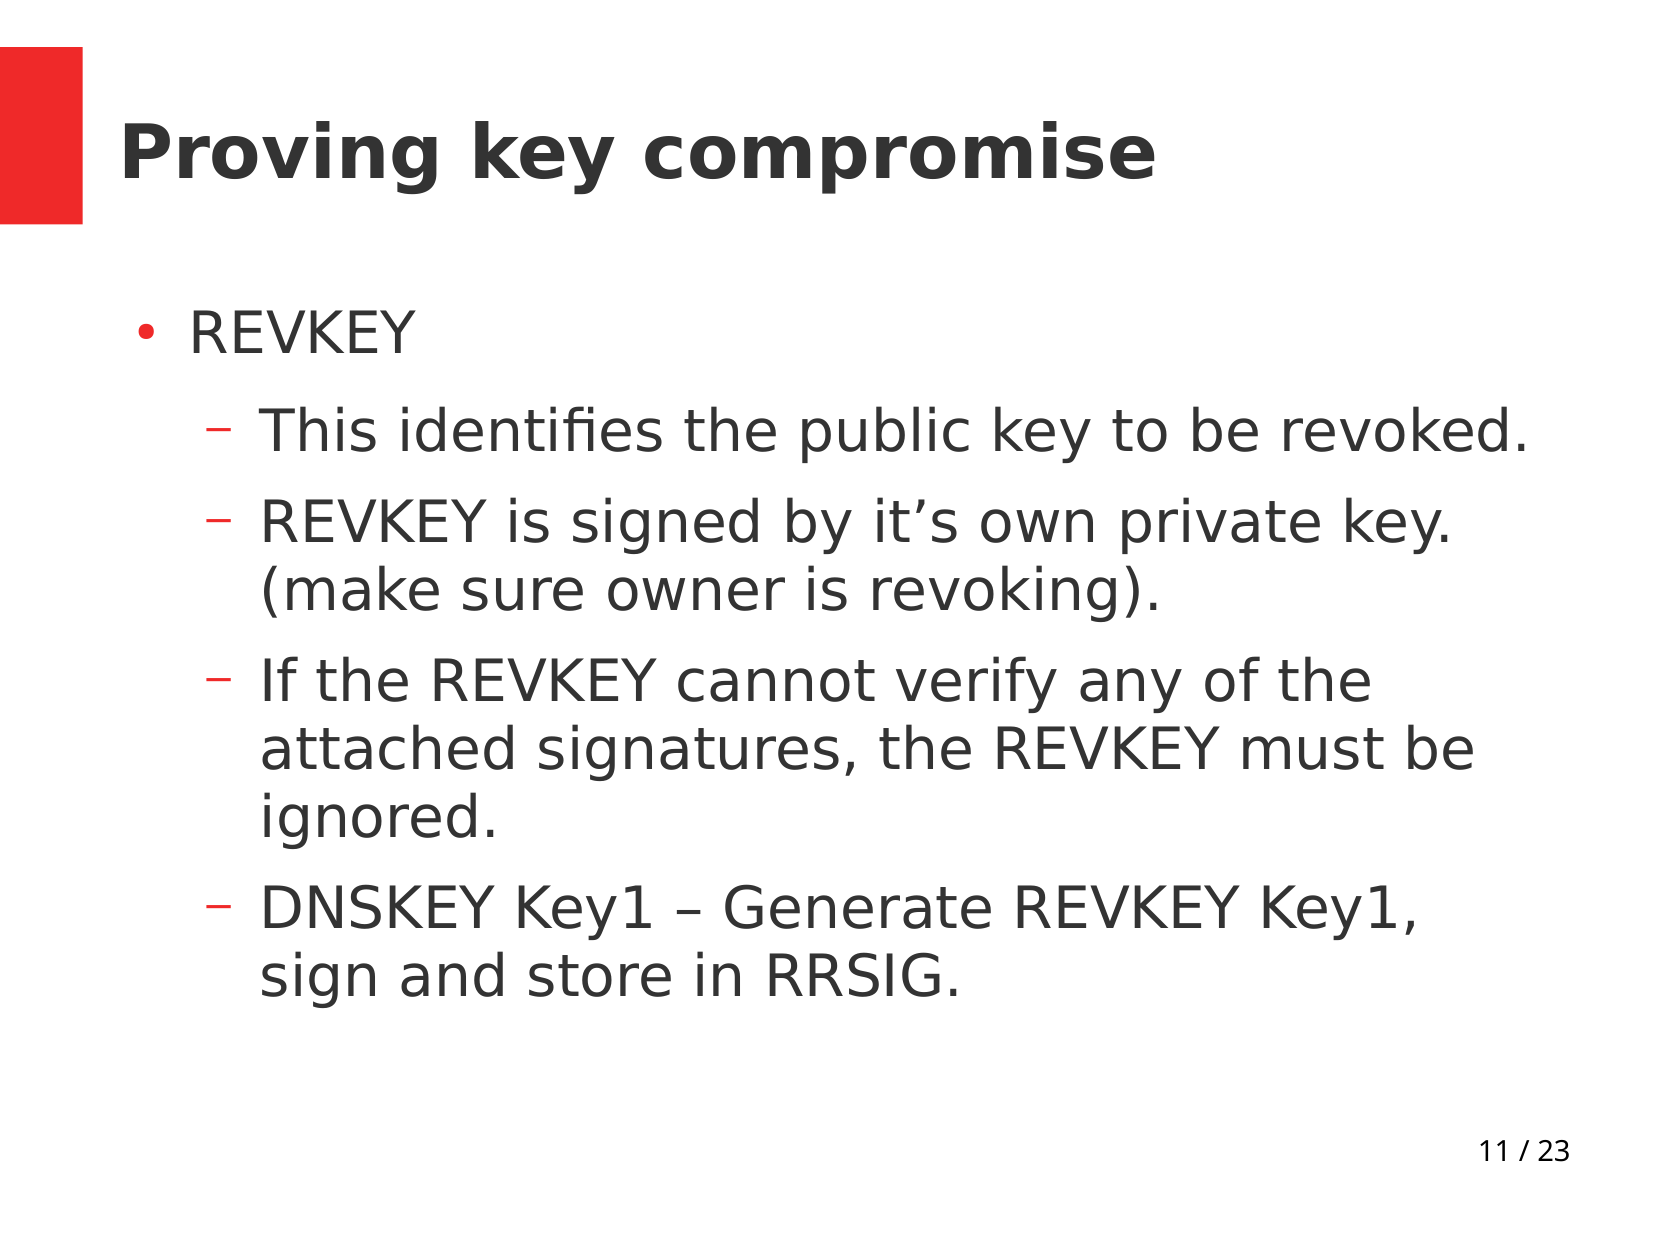

# Proving key compromise
REVKEY
This identifies the public key to be revoked.
REVKEY is signed by it’s own private key. (make sure owner is revoking).
If the REVKEY cannot verify any of the attached signatures, the REVKEY must be ignored.
DNSKEY Key1 – Generate REVKEY Key1, sign and store in RRSIG.
11